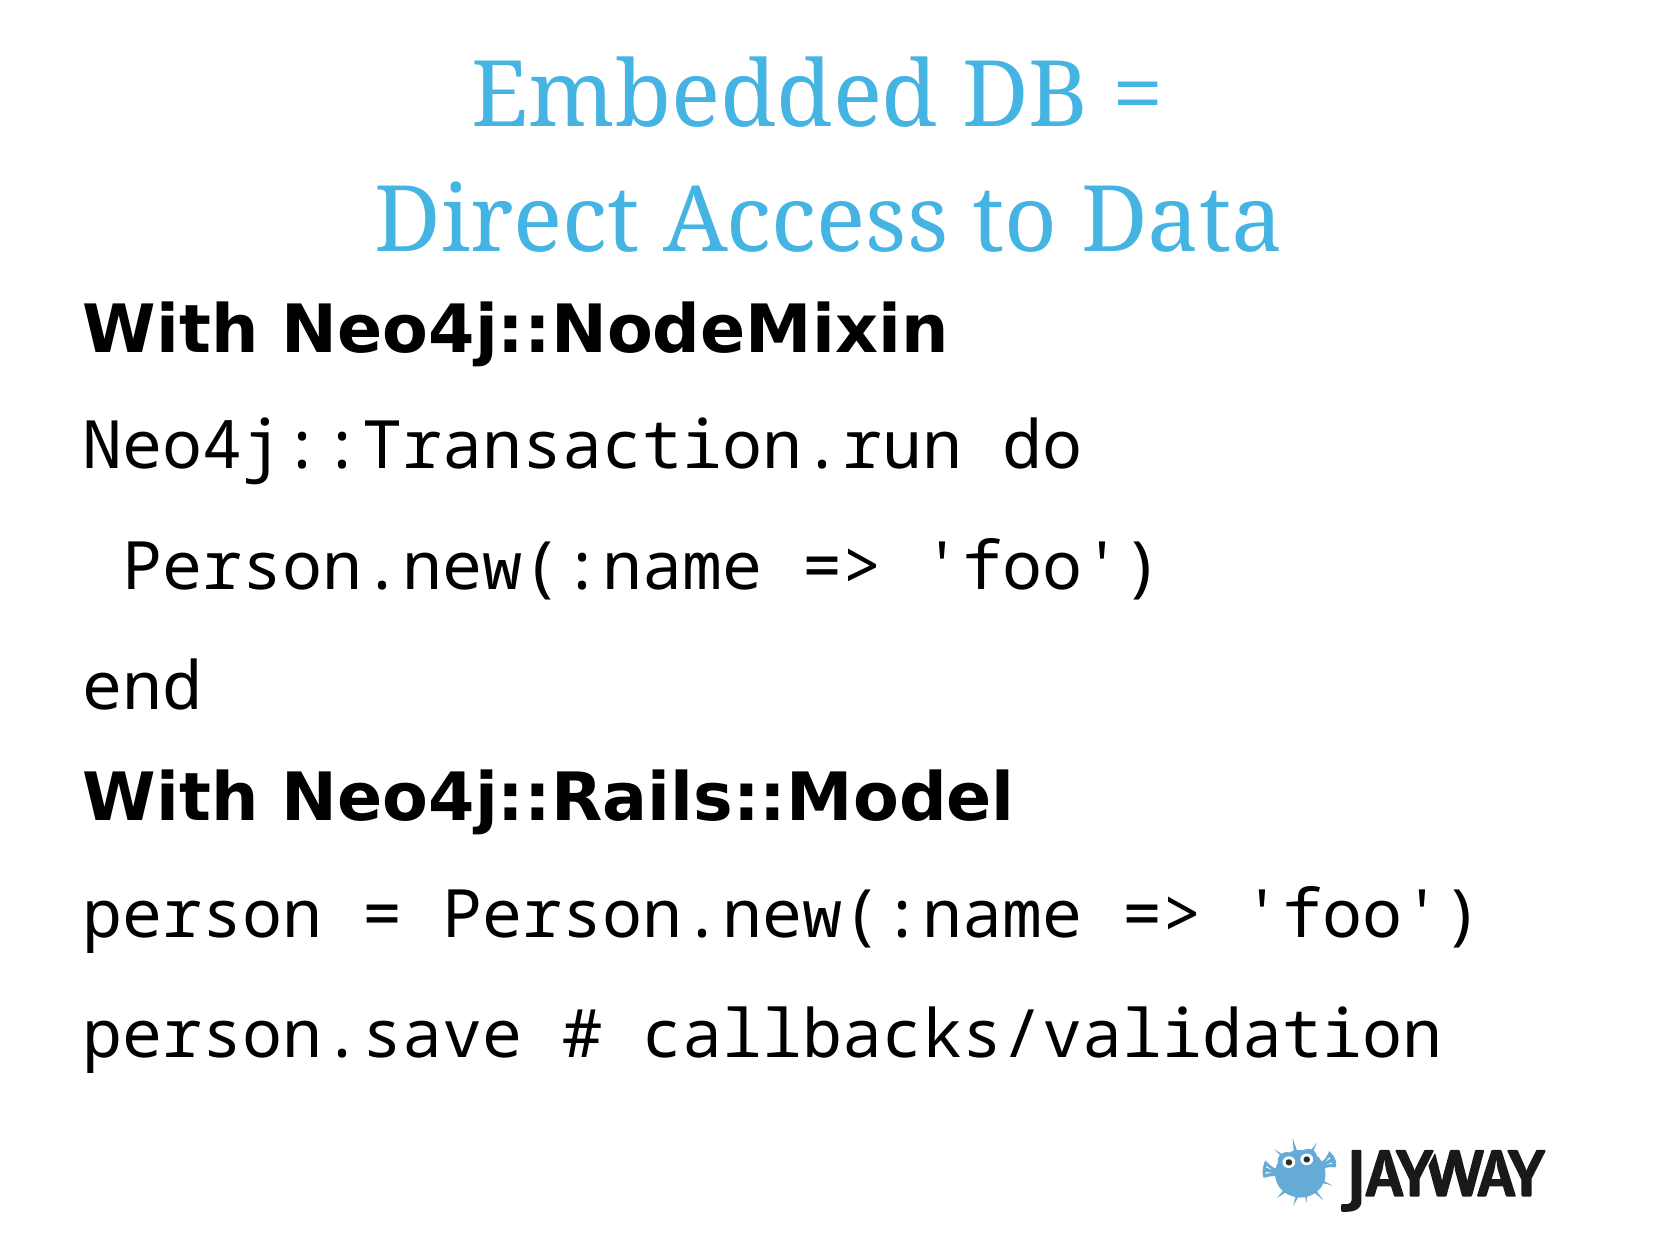

# Embedded DB = Direct Access to Data
With Neo4j::NodeMixin
Neo4j::Transaction.run do
 Person.new(:name => 'foo')
end
With Neo4j::Rails::Model
person = Person.new(:name => 'foo')
person.save # callbacks/validation